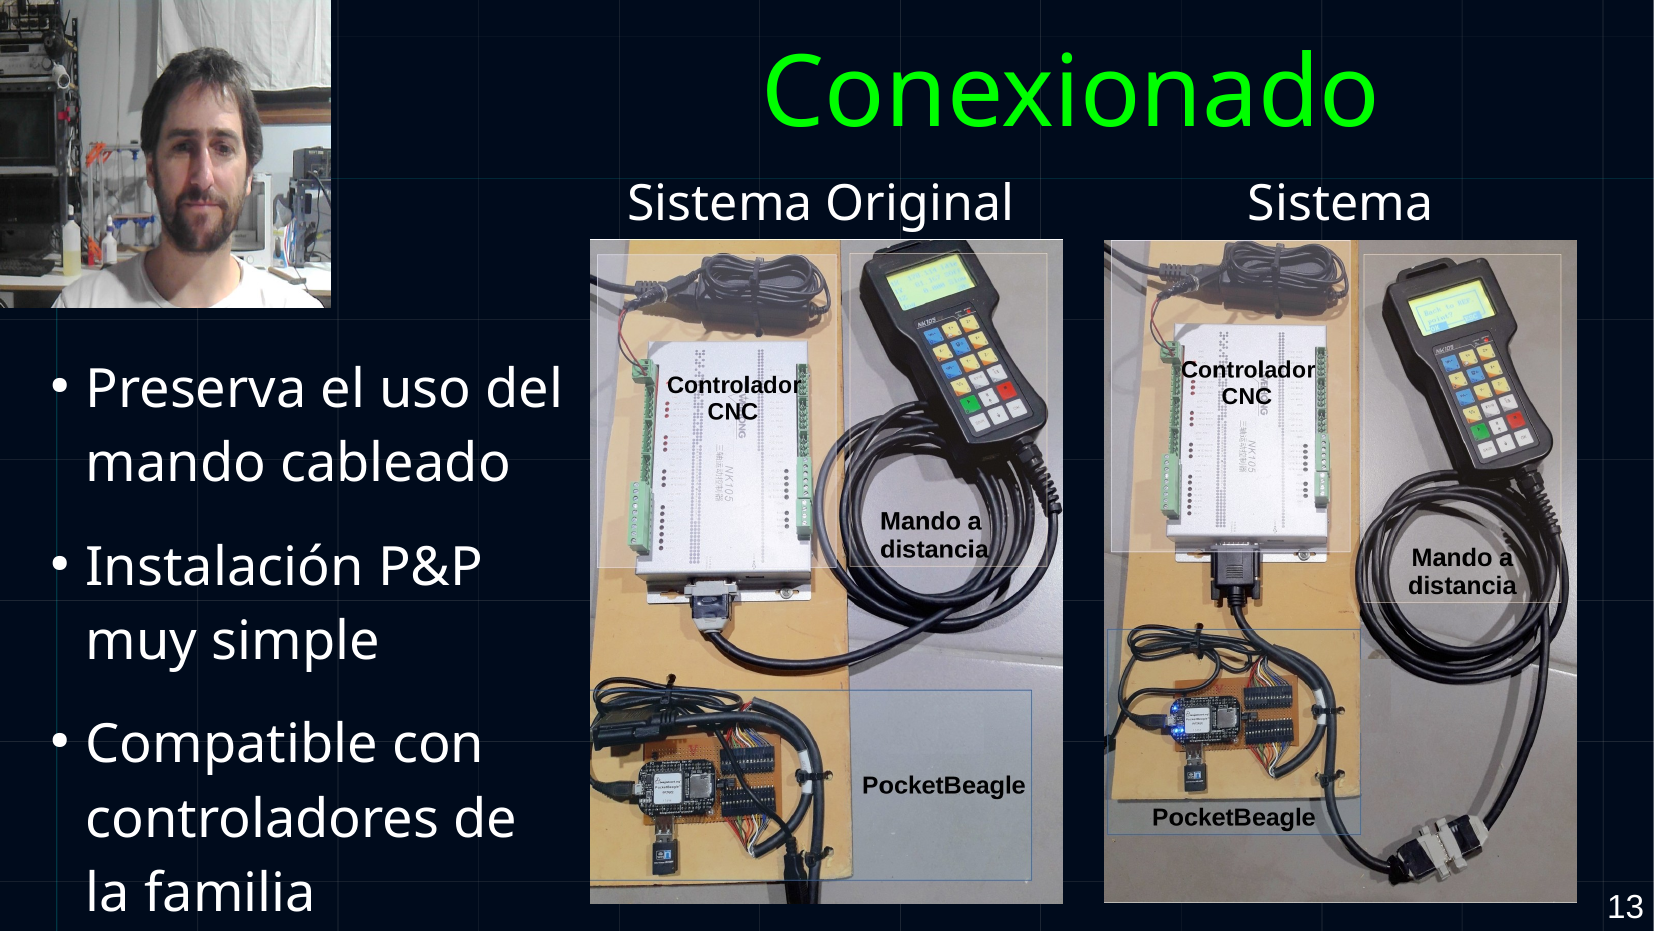

Conexionado
Sistema Original
Sistema Implementado
Preserva el uso del mando cableado
Instalación P&P muy simple
Compatible con controladores de la familia